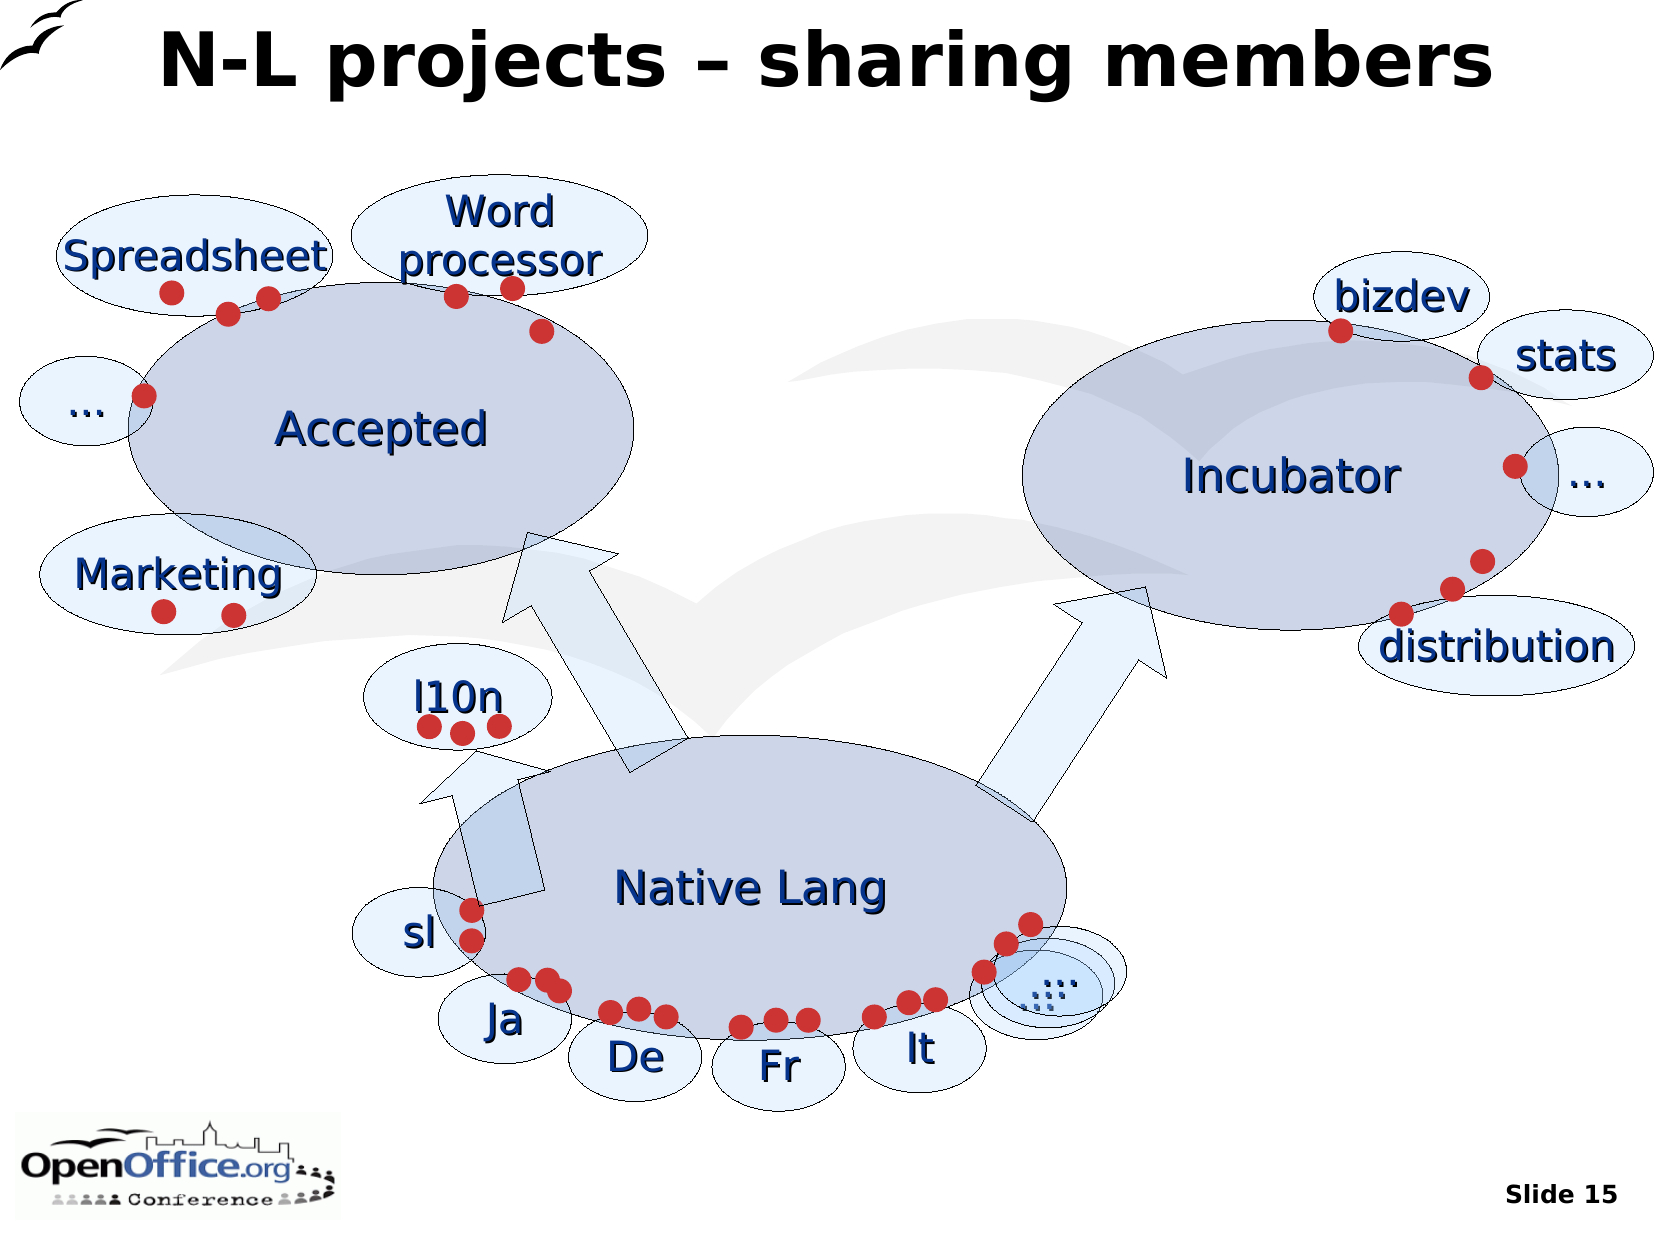

# N-L projects – sharing members
Word
processor
Spreadsheet
...
Marketing
bizdev
stats
...
distribution
Accepted
Incubator
Native Lang
l10n
sl
...
...
...
Ja
It
De
Fr